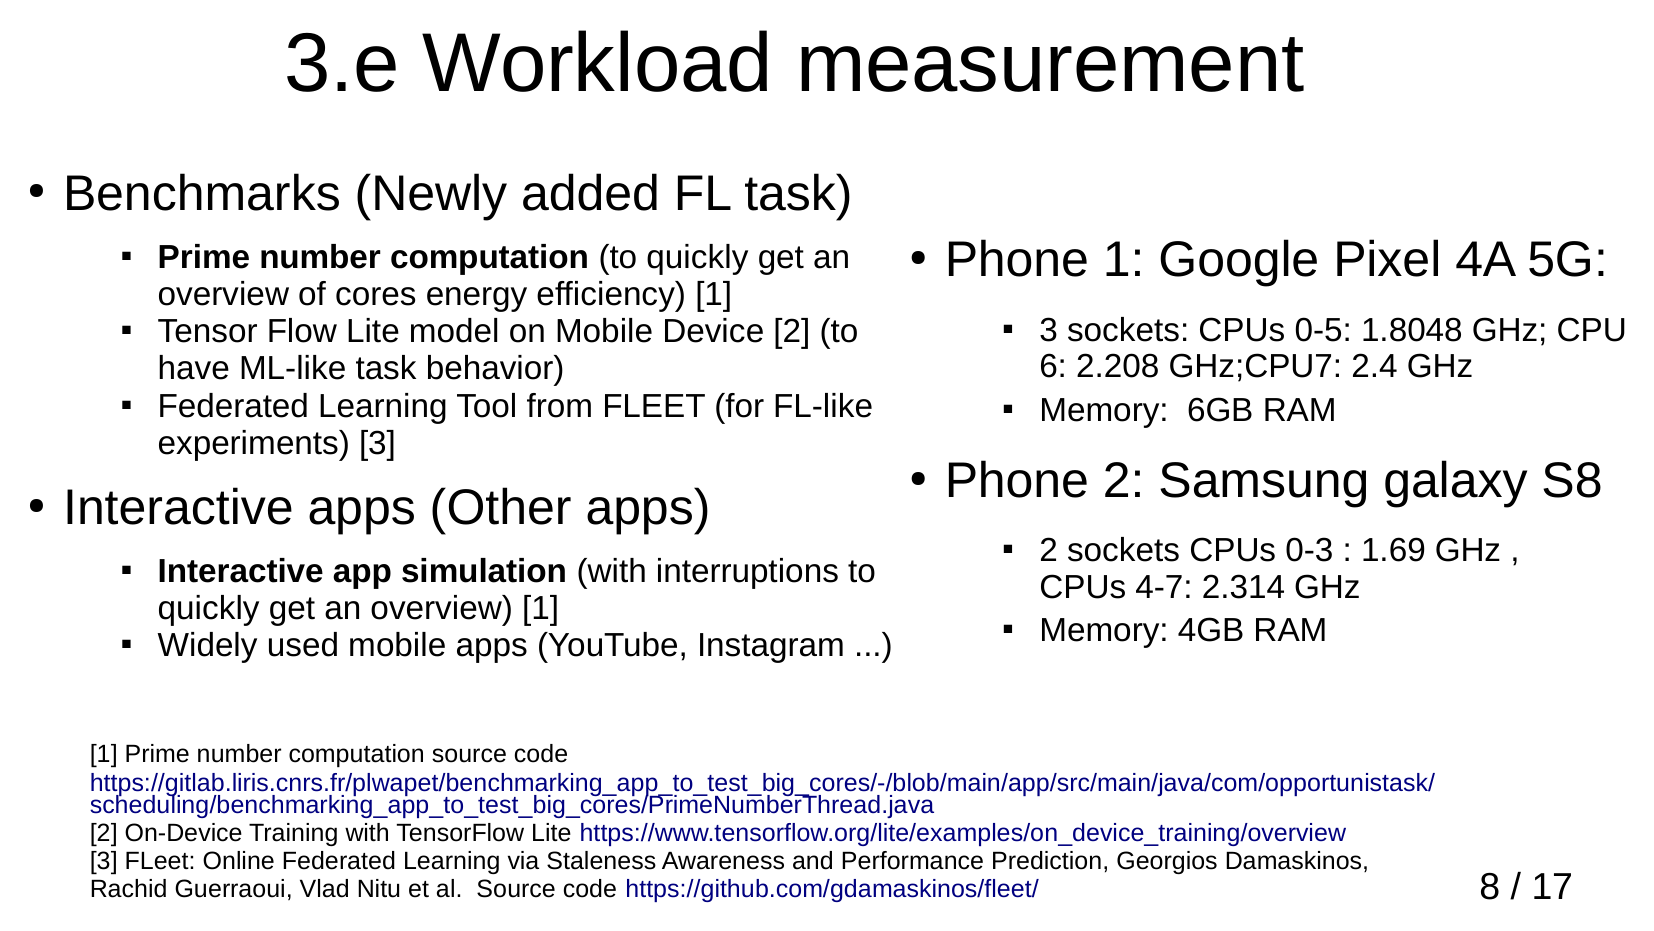

# 3.e Workload measurement
Benchmarks (Newly added FL task)
Prime number computation (to quickly get an overview of cores energy efficiency) [1]
Tensor Flow Lite model on Mobile Device [2] (to have ML-like task behavior)
Federated Learning Tool from FLEET (for FL-like experiments) [3]
Interactive apps (Other apps)
Interactive app simulation (with interruptions to quickly get an overview) [1]
Widely used mobile apps (YouTube, Instagram ...)
Phone 1: Google Pixel 4A 5G:
3 sockets: CPUs 0-5: 1.8048 GHz; CPU 6: 2.208 GHz;CPU7: 2.4 GHz
Memory: 6GB RAM
Phone 2: Samsung galaxy S8
2 sockets CPUs 0-3 : 1.69 GHz , CPUs 4-7: 2.314 GHz
Memory: 4GB RAM
[1] Prime number computation source code https://gitlab.liris.cnrs.fr/plwapet/benchmarking_app_to_test_big_cores/-/blob/main/app/src/main/java/com/opportunistask/scheduling/benchmarking_app_to_test_big_cores/PrimeNumberThread.java
[2] On-Device Training with TensorFlow Lite https://www.tensorflow.org/lite/examples/on_device_training/overview
[3] FLeet: Online Federated Learning via Staleness Awareness and Performance Prediction, Georgios Damaskinos, Rachid Guerraoui, Vlad Nitu et al. Source code https://github.com/gdamaskinos/fleet/
8 / 17